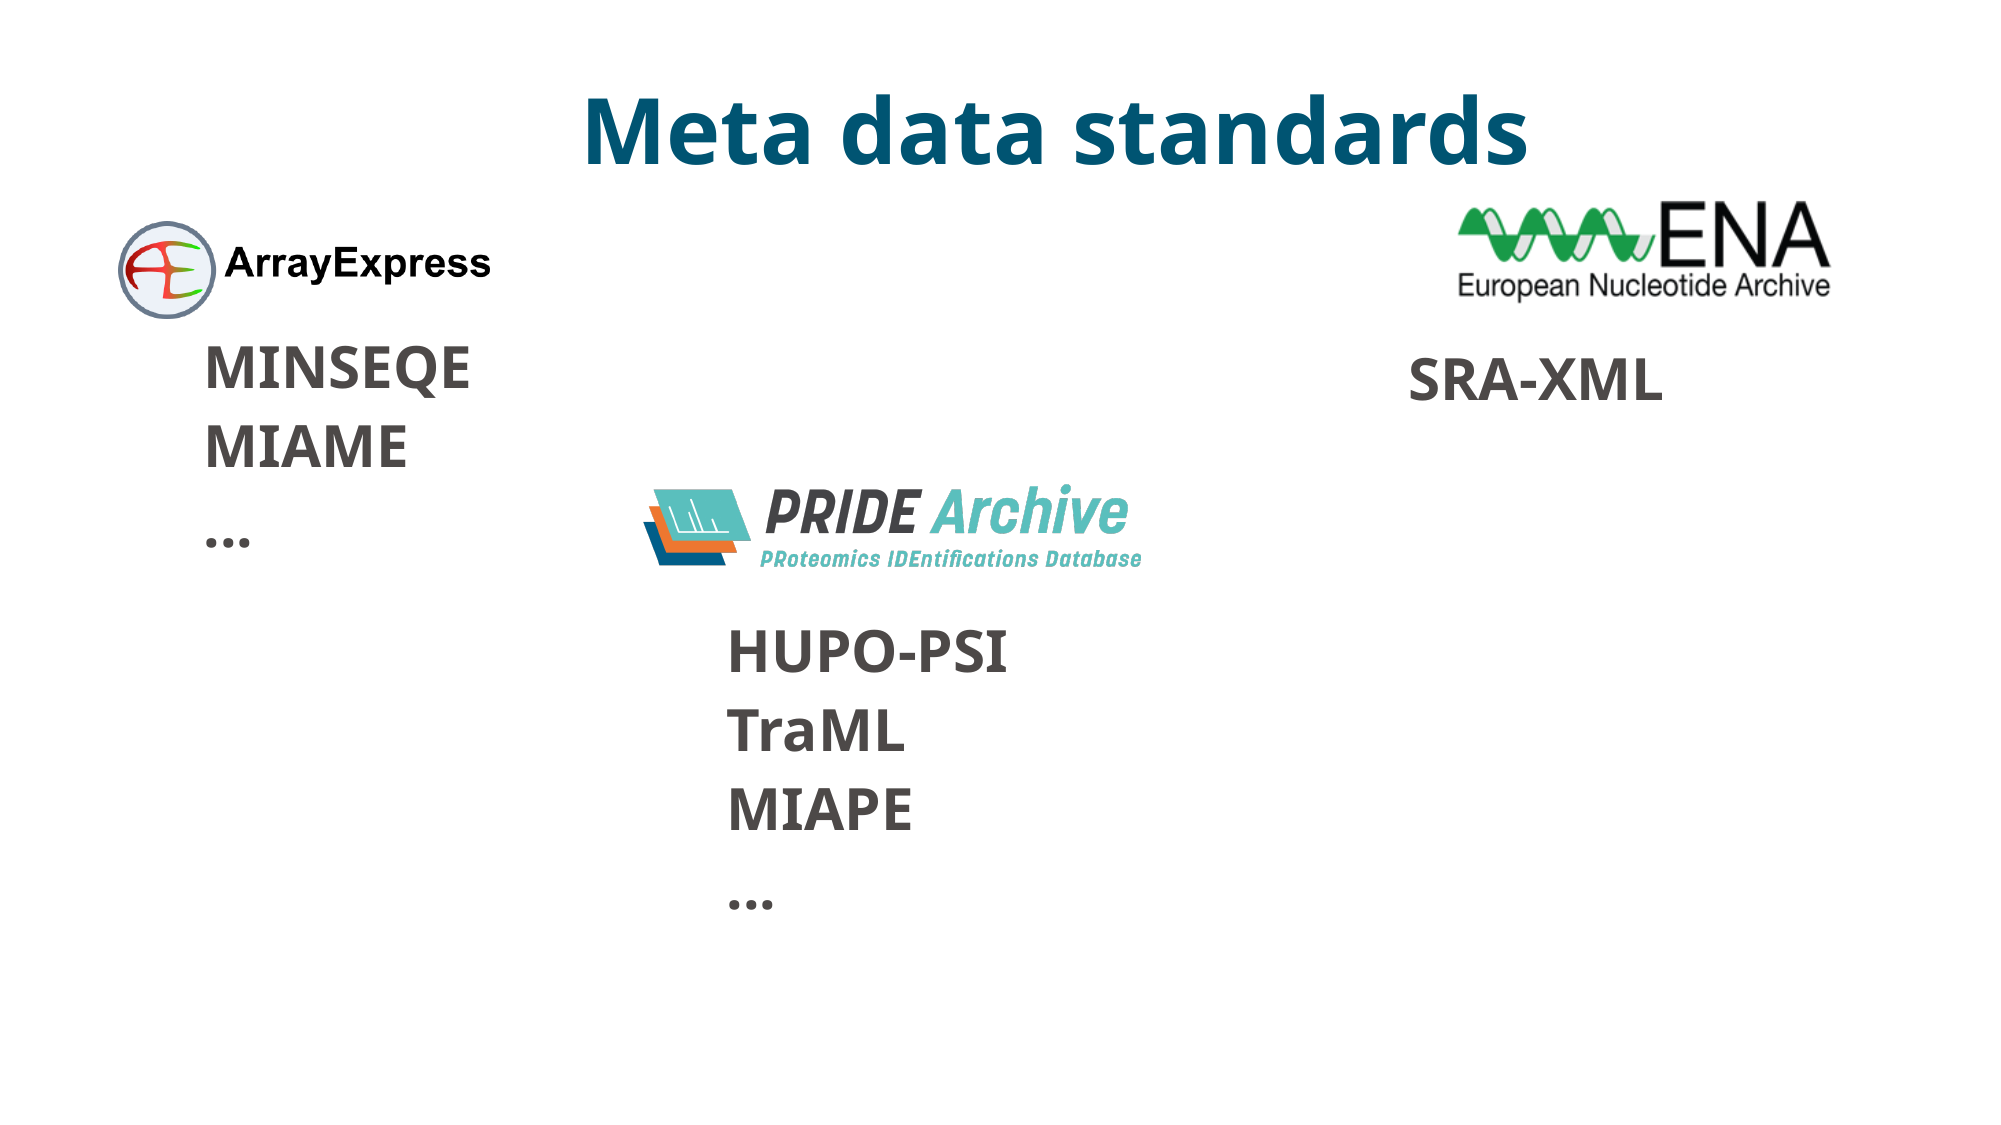

Meta data standards
MINSEQE
MIAME
...
SRA-XML
HUPO-PSI TraML
MIAPE
...